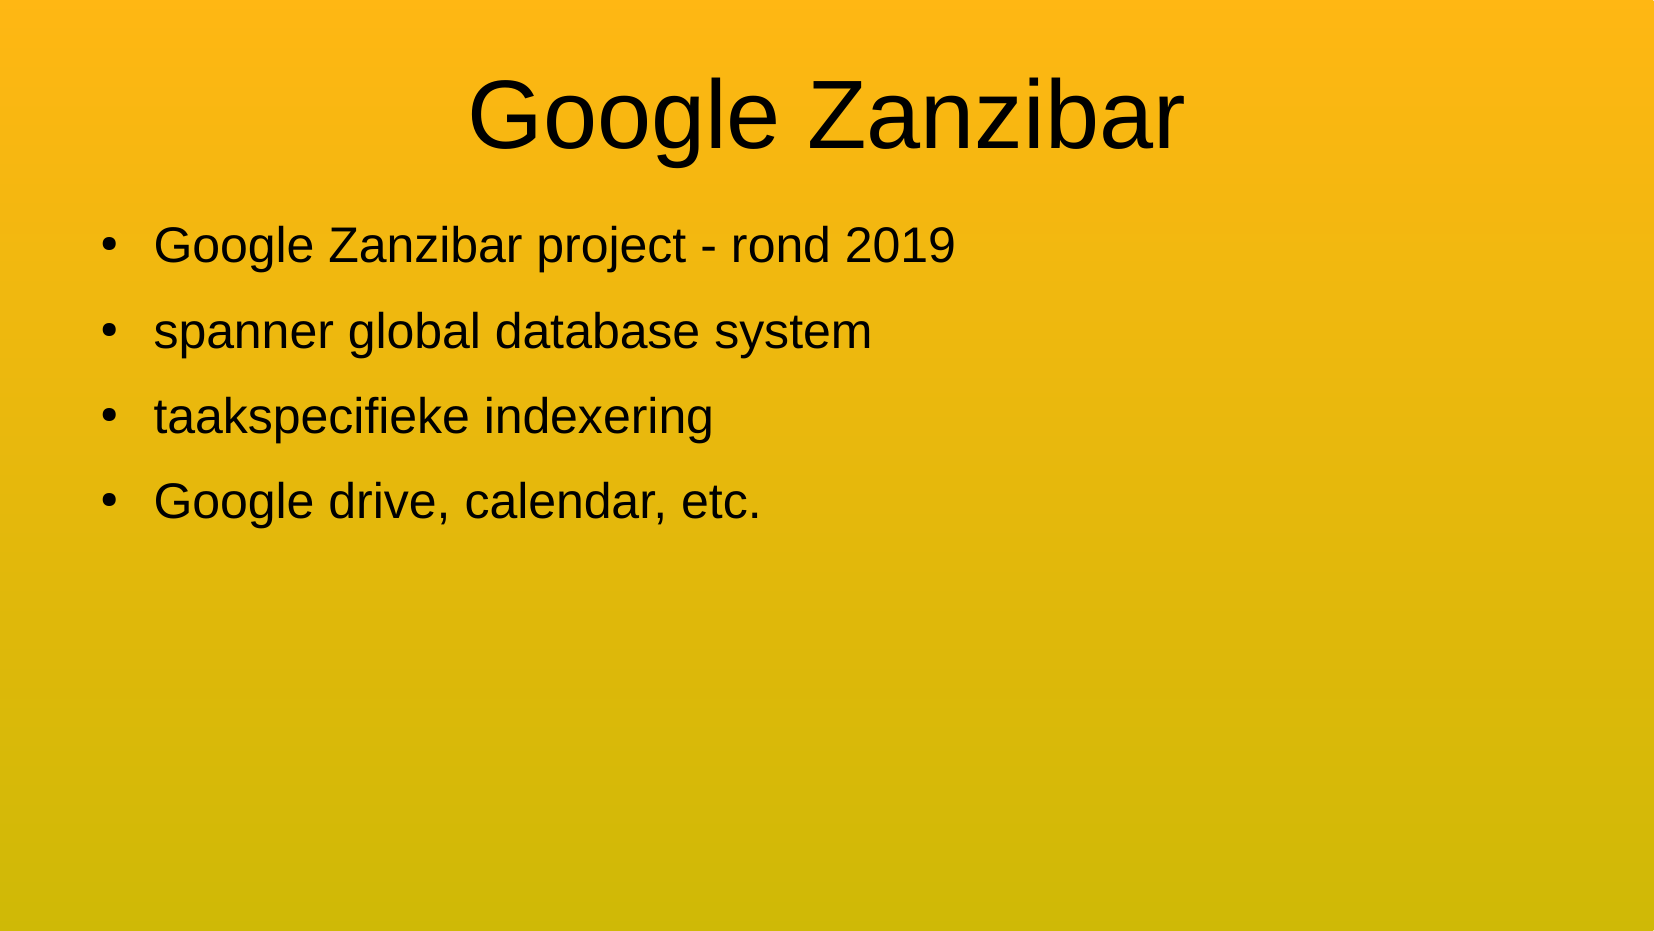

# Google Zanzibar
Google Zanzibar project - rond 2019
spanner global database system
taakspecifieke indexering
Google drive, calendar, etc.